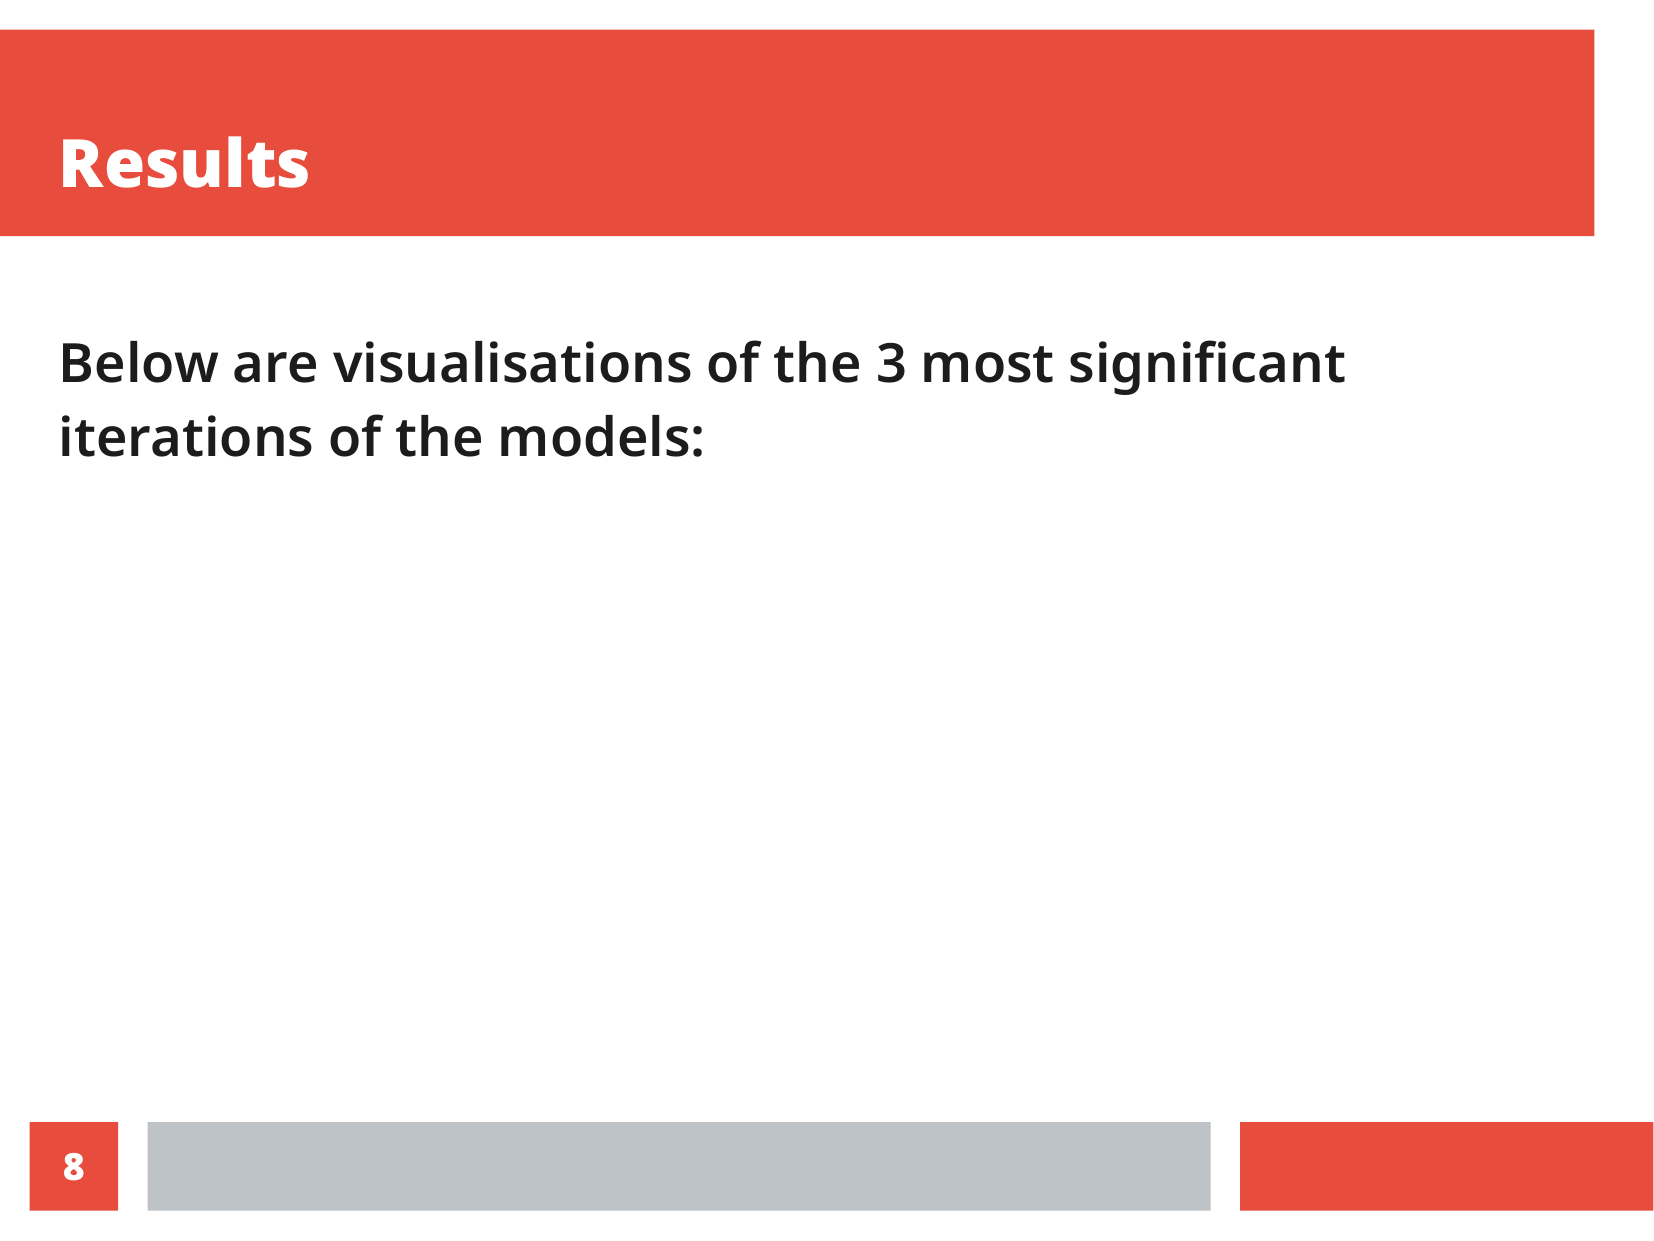

# Results
Below are visualisations of the 3 most significant iterations of the models:
8